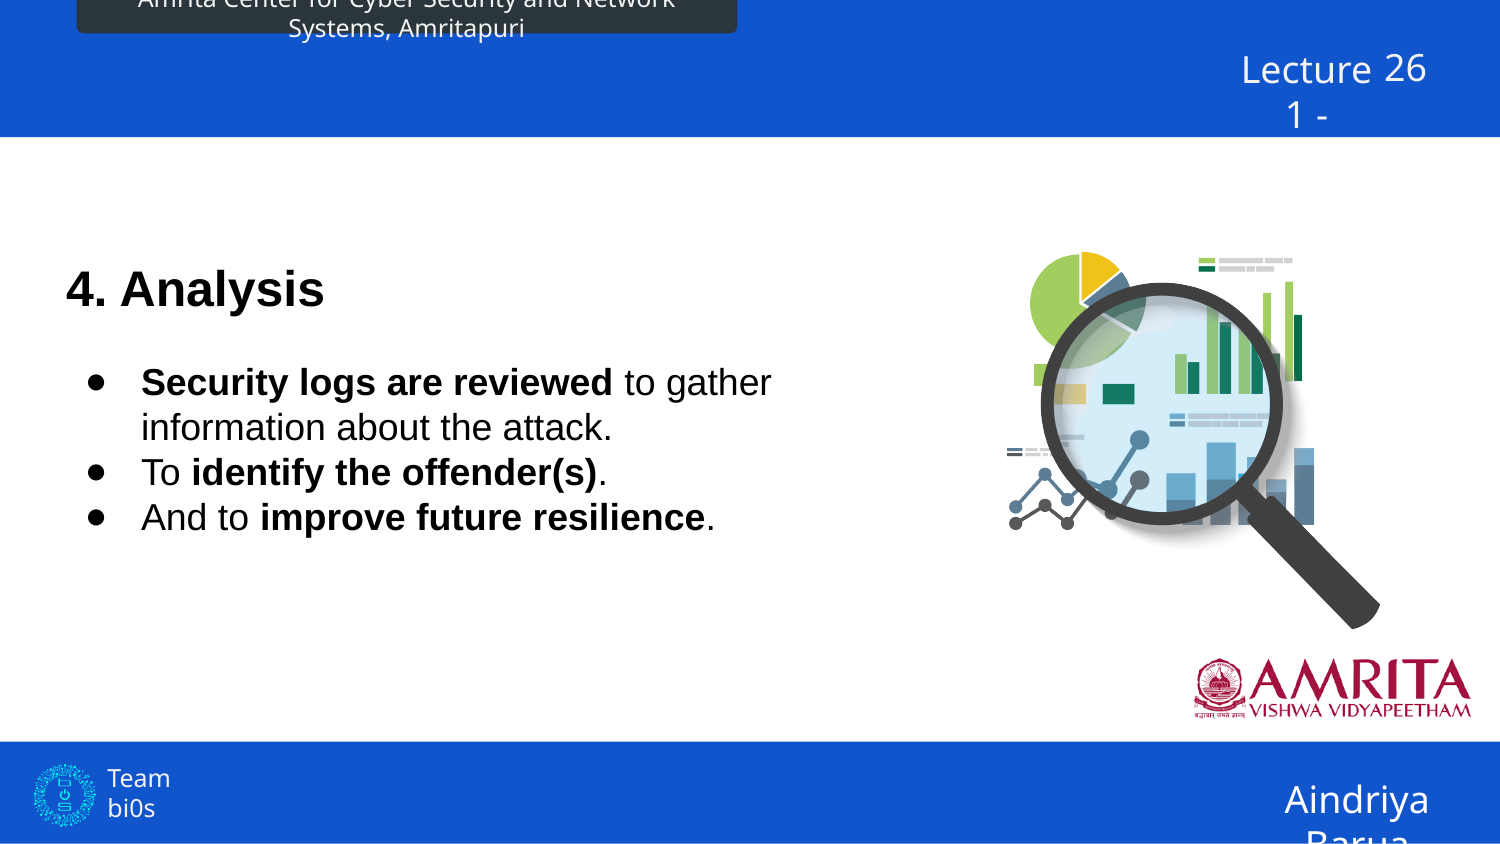

4. Analysis
# Security logs are reviewed to gather information about the attack.
To identify the offender(s).
And to improve future resilience.